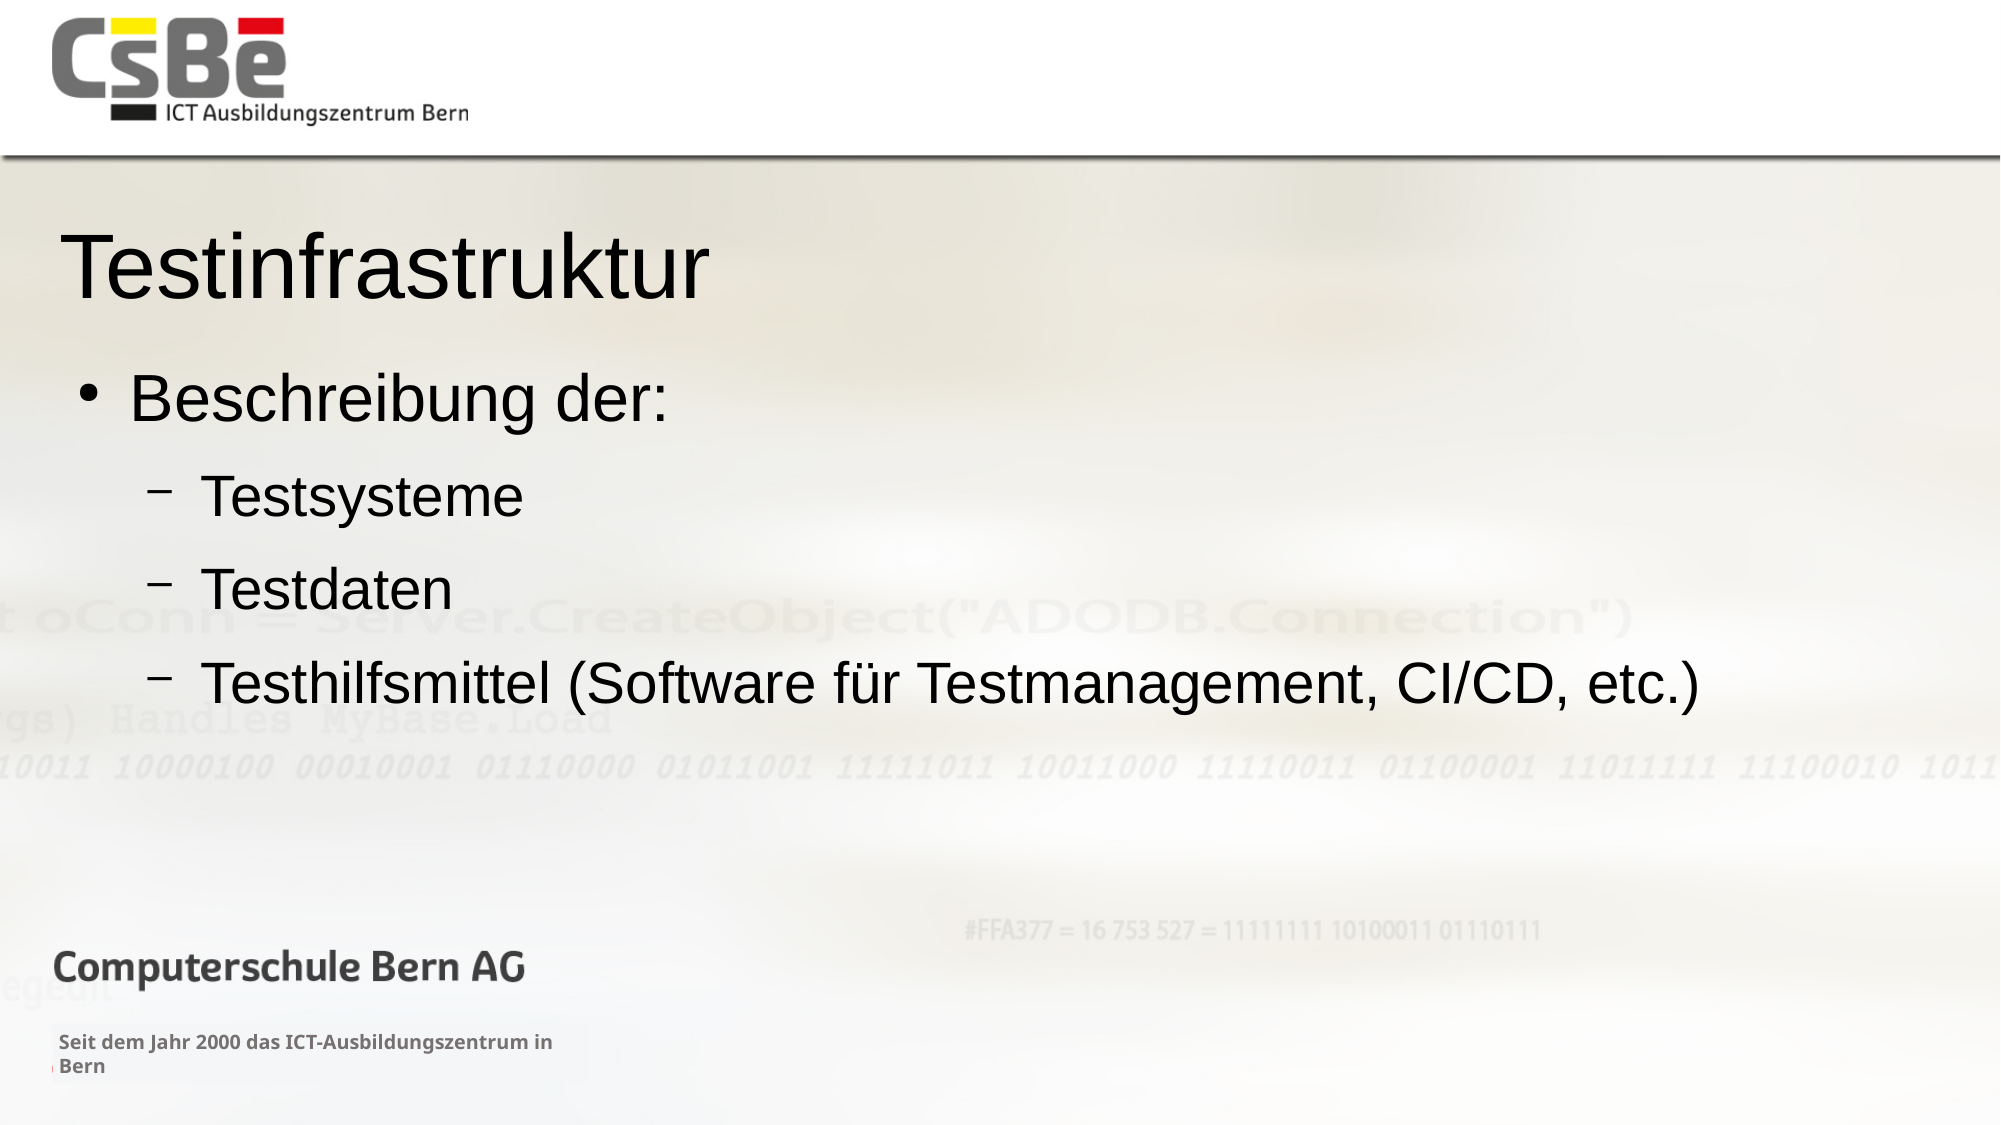

Testinfrastruktur
# Beschreibung der:
Testsysteme
Testdaten
Testhilfsmittel (Software für Testmanagement, CI/CD, etc.)